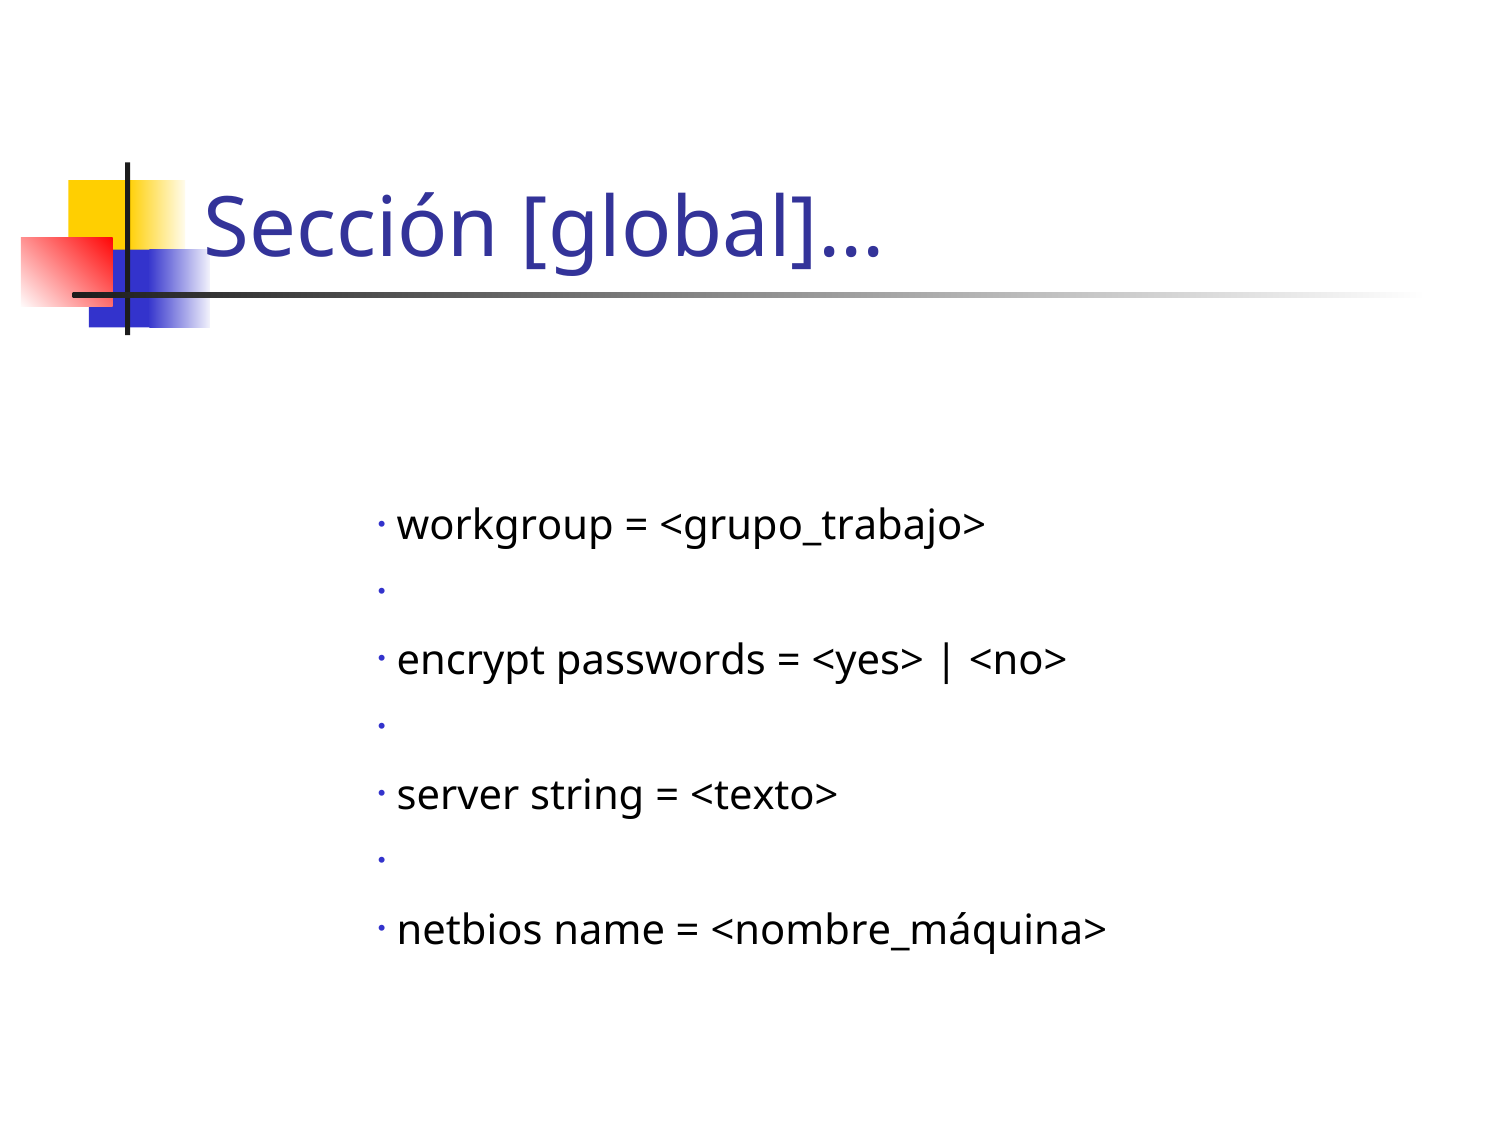

# Sección [global]...
 workgroup = <grupo_trabajo>
 encrypt passwords = <yes> | <no>
 server string = <texto>
 netbios name = <nombre_máquina>